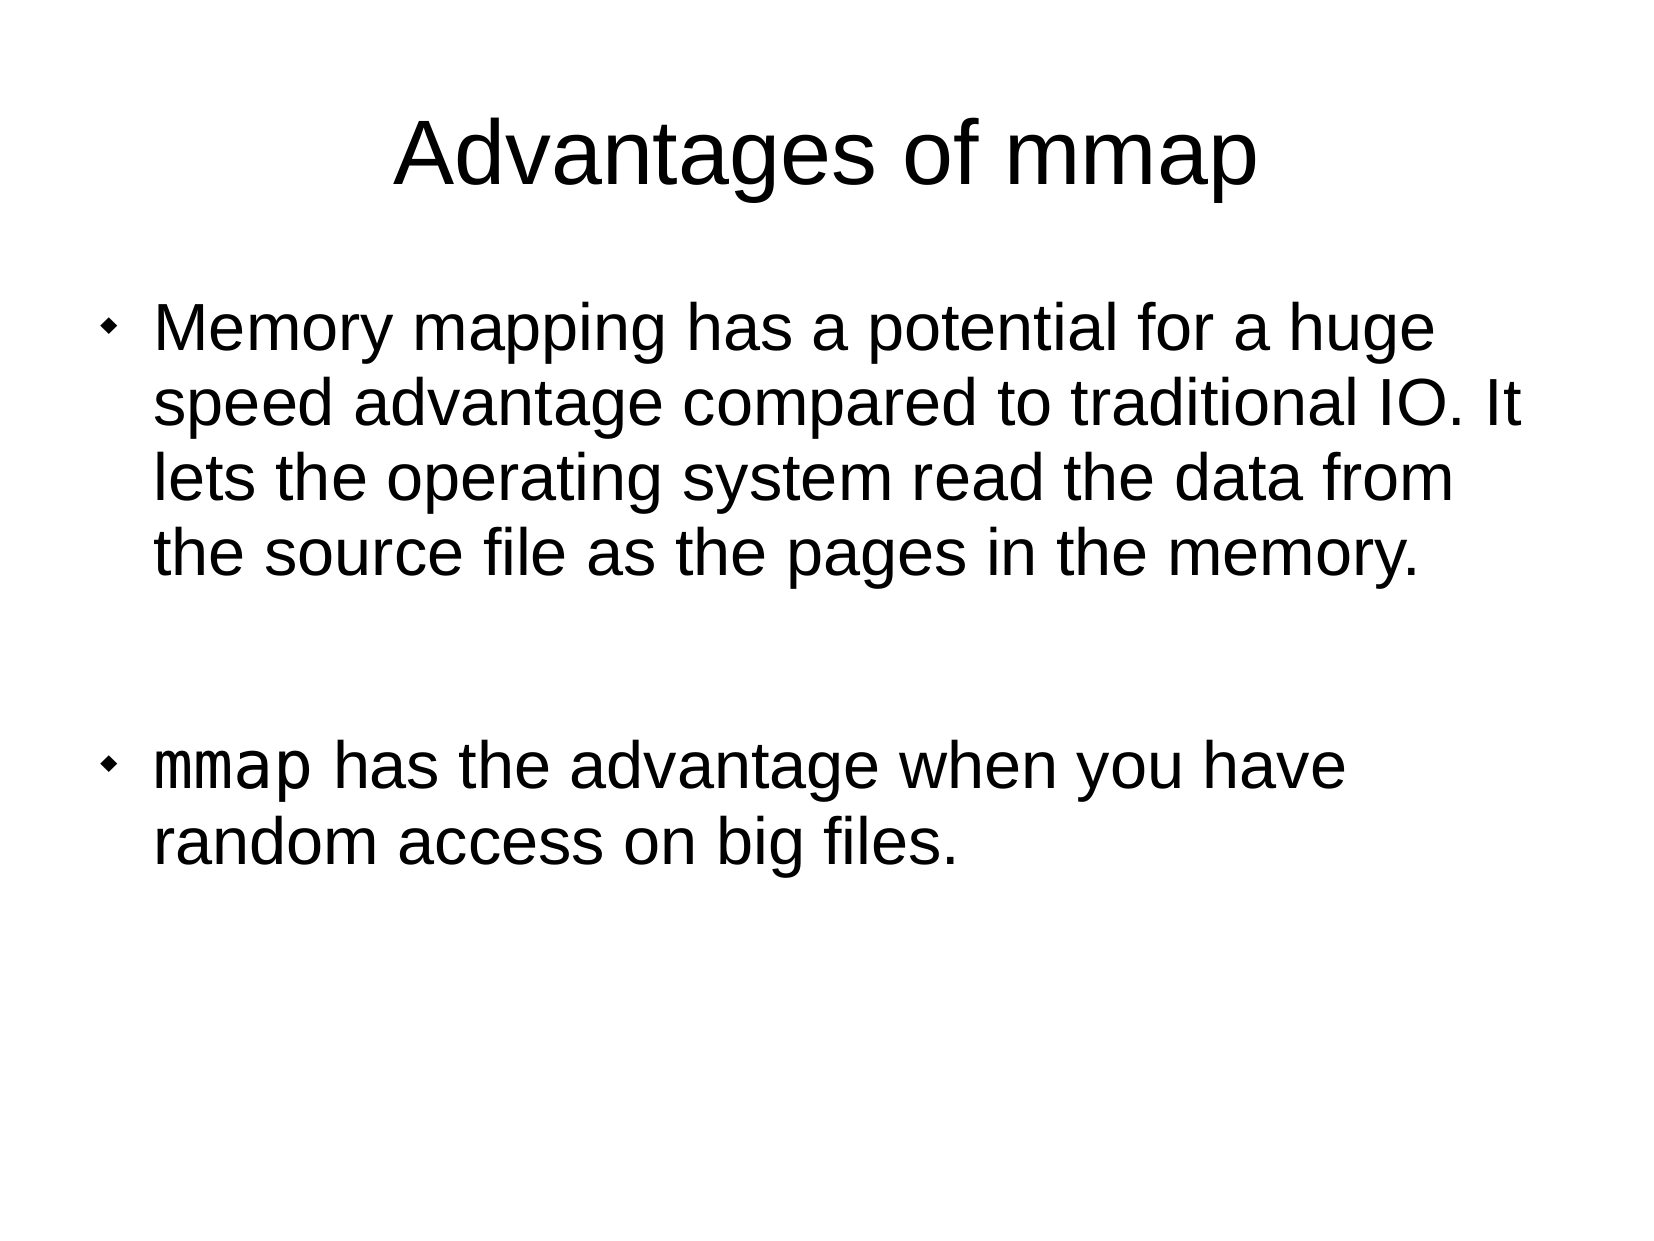

# Advantages of mmap
Memory mapping has a potential for a huge speed advantage compared to traditional IO. It lets the operating system read the data from the source file as the pages in the memory.
mmap has the advantage when you have random access on big files.